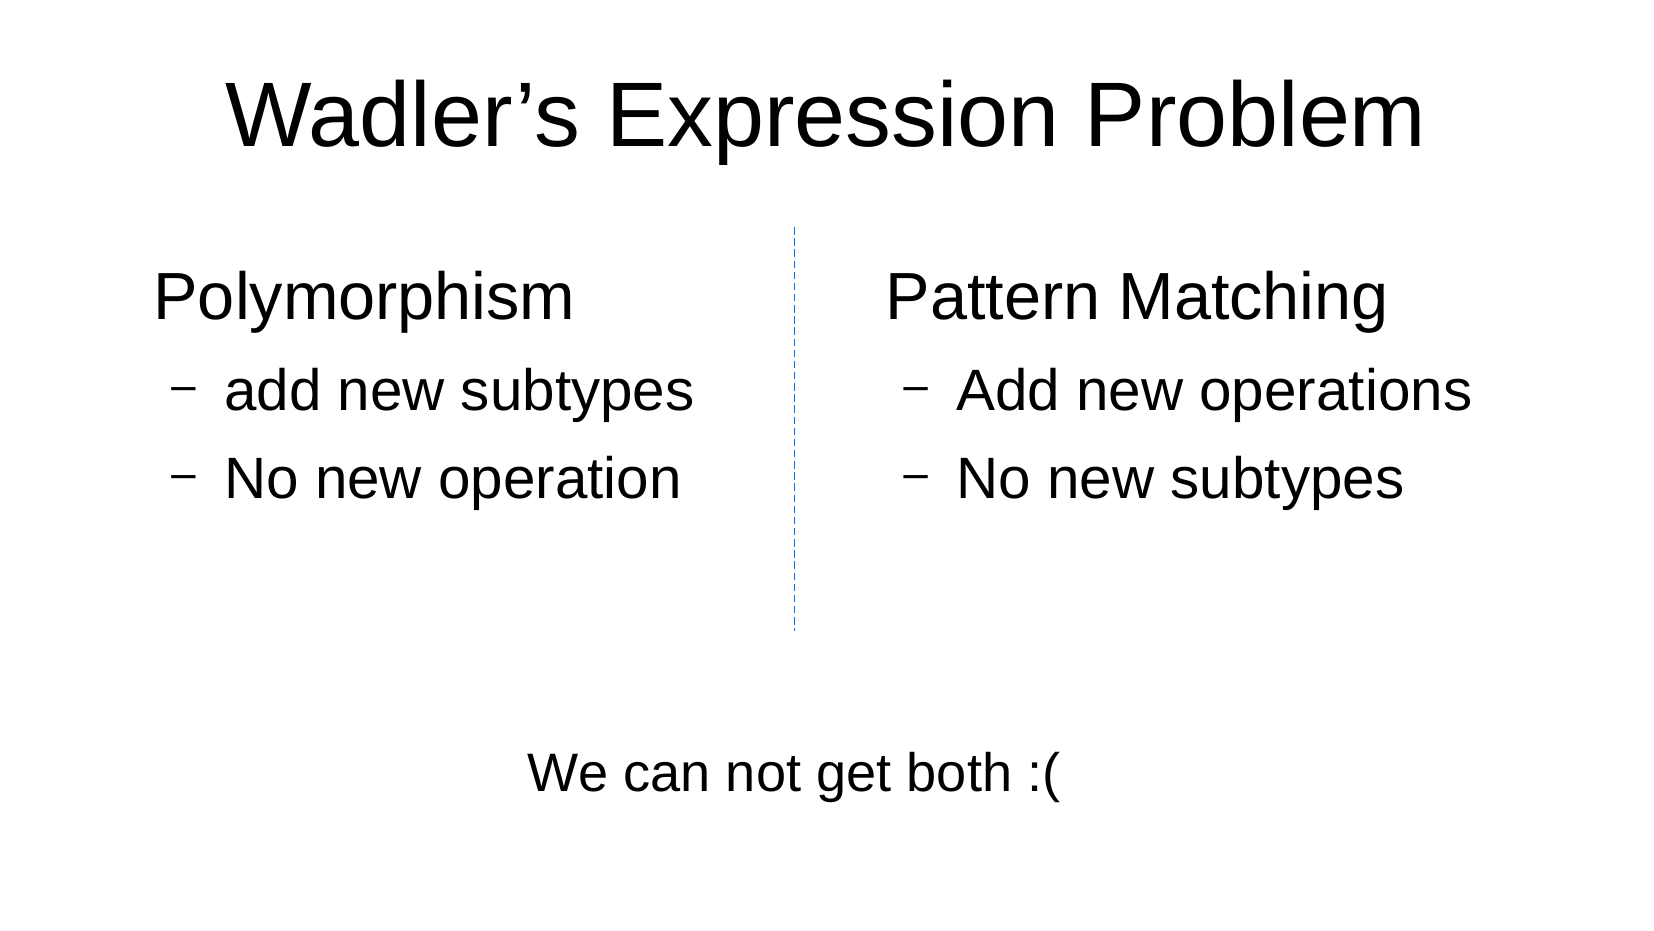

# Wadler’s Expression Problem
Polymorphism
add new subtypes
No new operation
Pattern Matching
Add new operations
No new subtypes
We can not get both :(